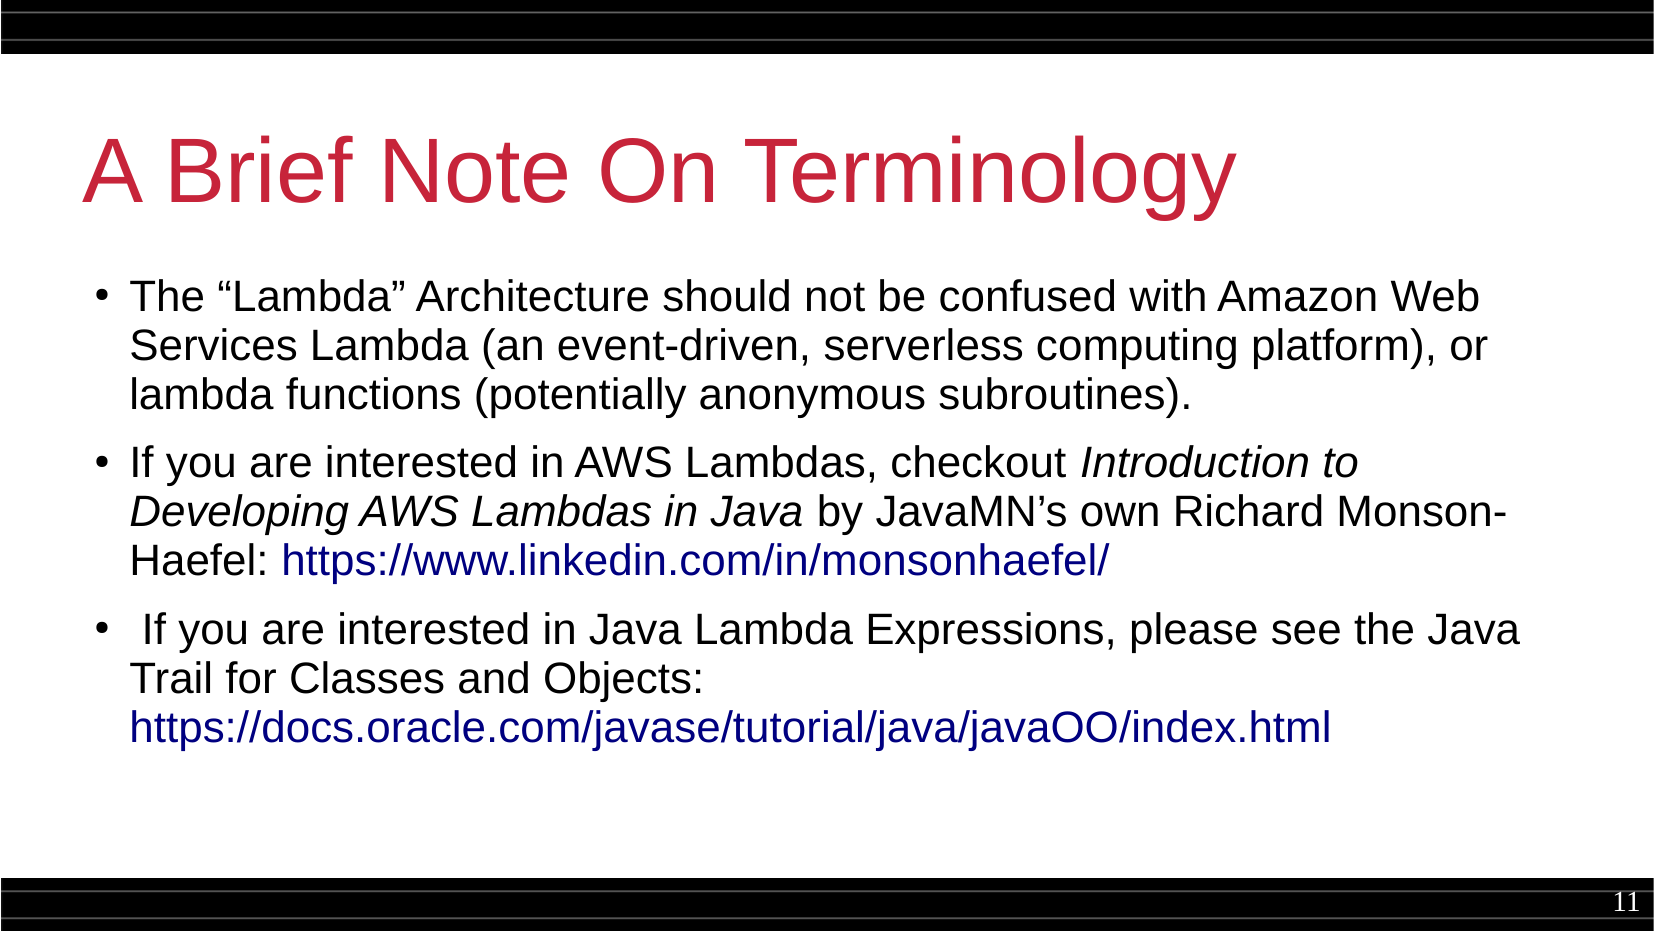

# A Brief Note On Terminology
The “Lambda” Architecture should not be confused with Amazon Web Services Lambda (an event-driven, serverless computing platform), or lambda functions (potentially anonymous subroutines).
If you are interested in AWS Lambdas, checkout Introduction to Developing AWS Lambdas in Java by JavaMN’s own Richard Monson-Haefel: https://www.linkedin.com/in/monsonhaefel/
 If you are interested in Java Lambda Expressions, please see the Java Trail for Classes and Objects: https://docs.oracle.com/javase/tutorial/java/javaOO/index.html